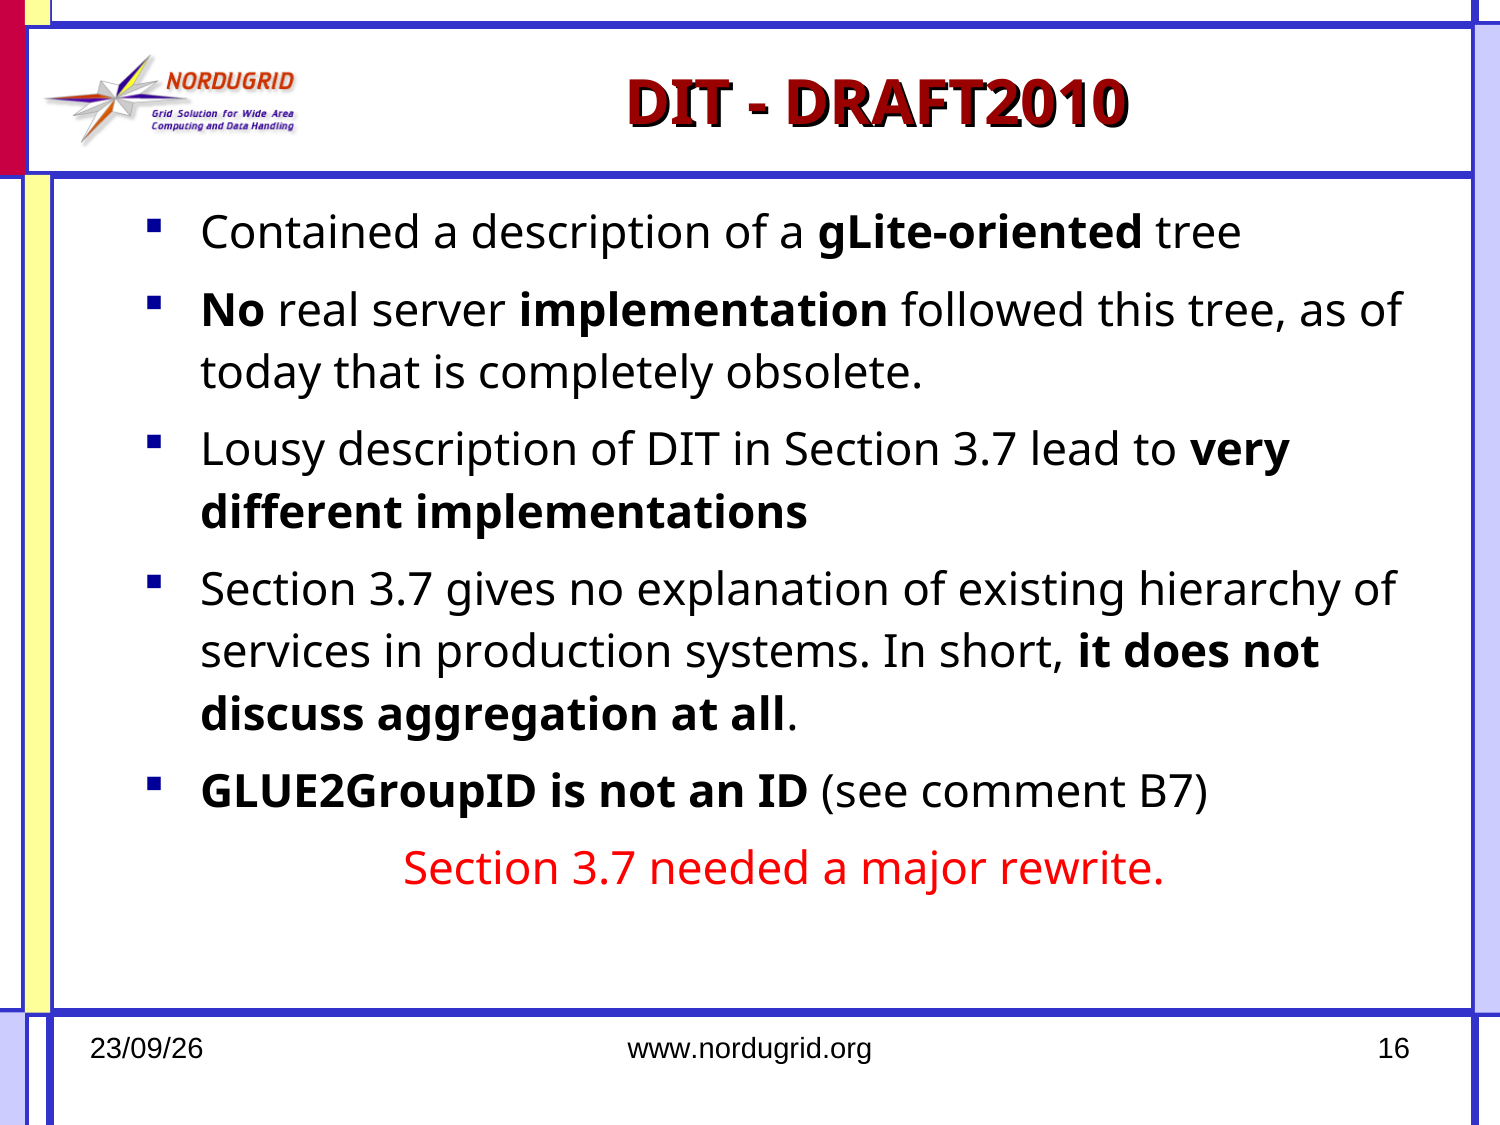

# DIT - DRAFT2010
Contained a description of a gLite-oriented tree
No real server implementation followed this tree, as of today that is completely obsolete.
Lousy description of DIT in Section 3.7 lead to very different implementations
Section 3.7 gives no explanation of existing hierarchy of services in production systems. In short, it does not discuss aggregation at all.
GLUE2GroupID is not an ID (see comment B7)
Section 3.7 needed a major rewrite.
www.nordugrid.org
16